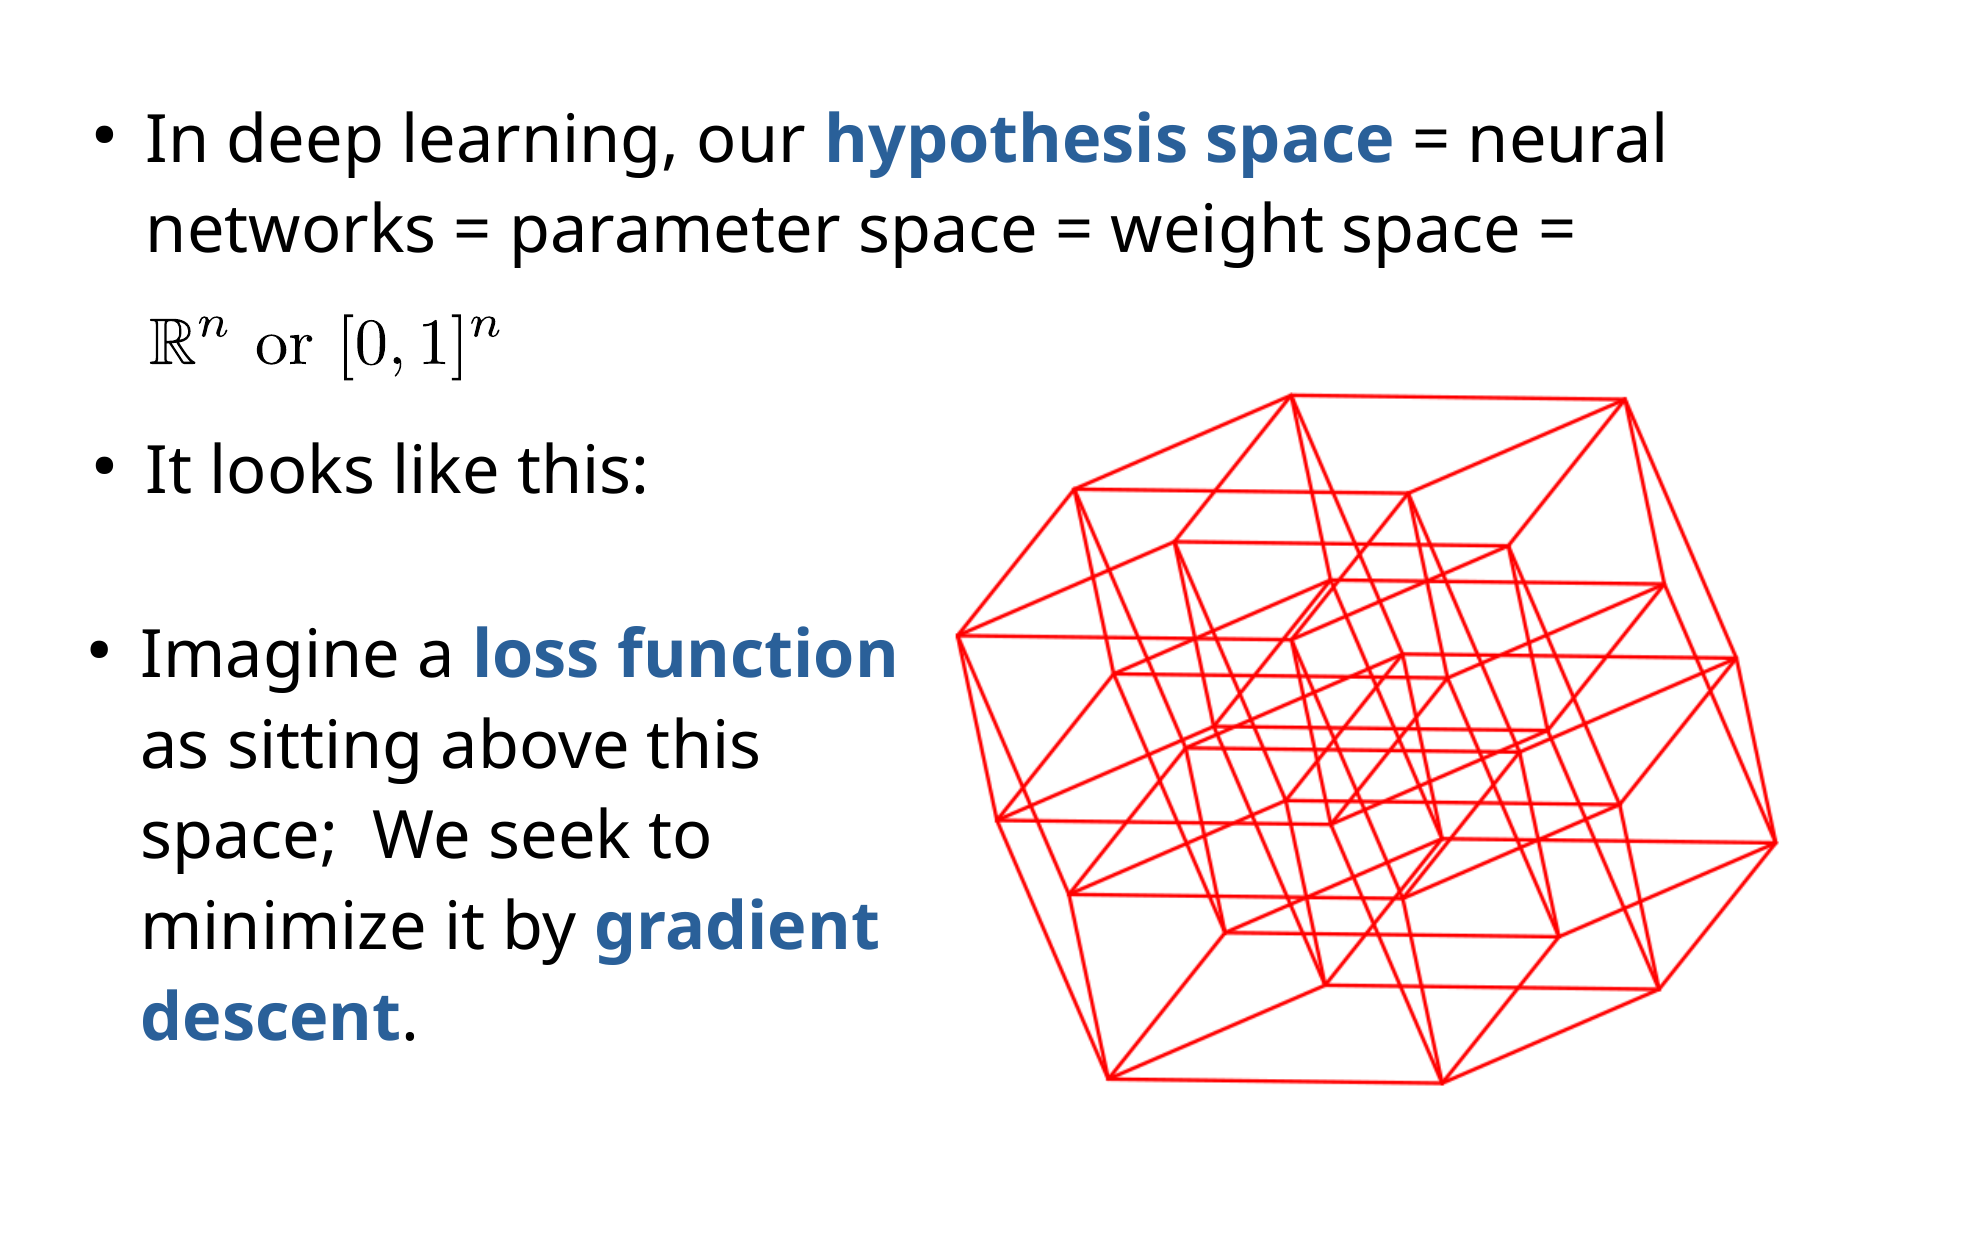

# In deep learning, our hypothesis space = neural networks = parameter space = weight space =
It looks like this:
Imagine a loss function as sitting above this space; We seek to minimize it by gradient descent.